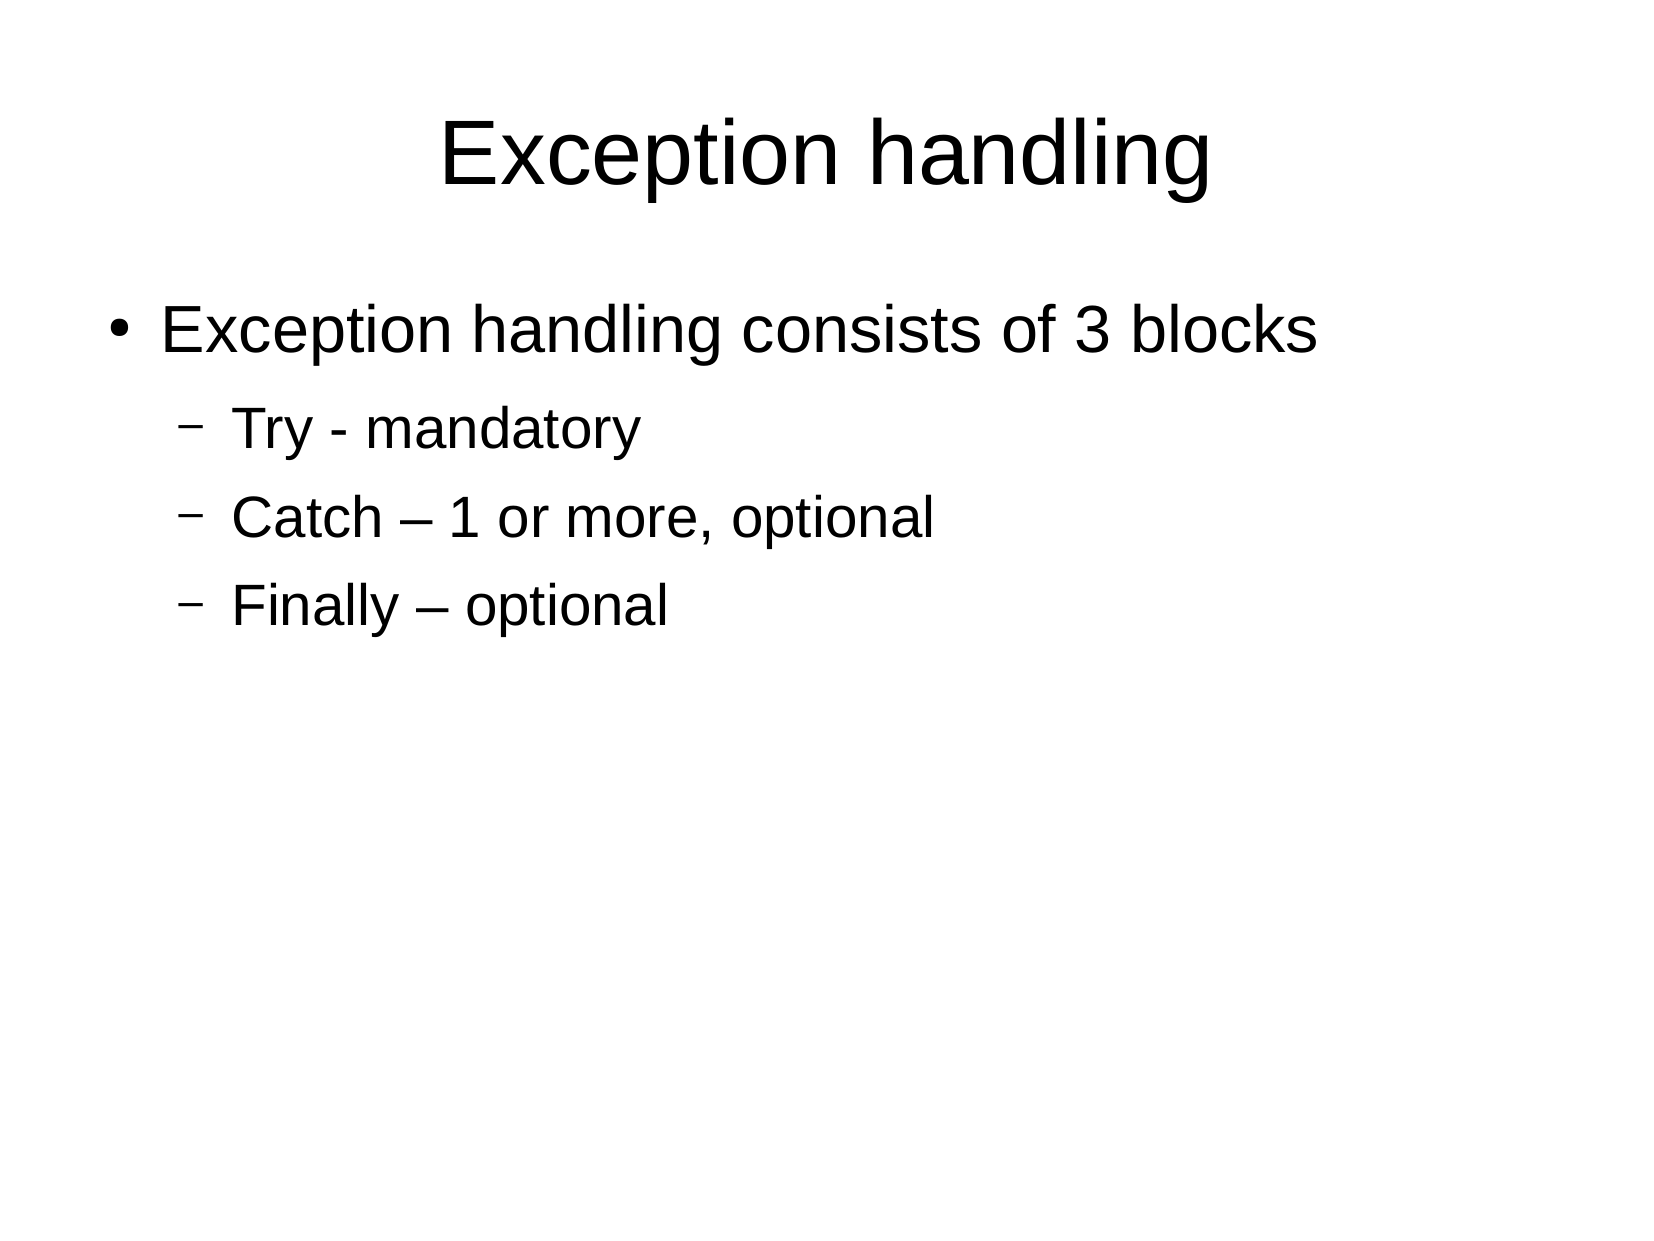

# Exception handling
Exception handling consists of 3 blocks
Try - mandatory
Catch – 1 or more, optional
Finally – optional